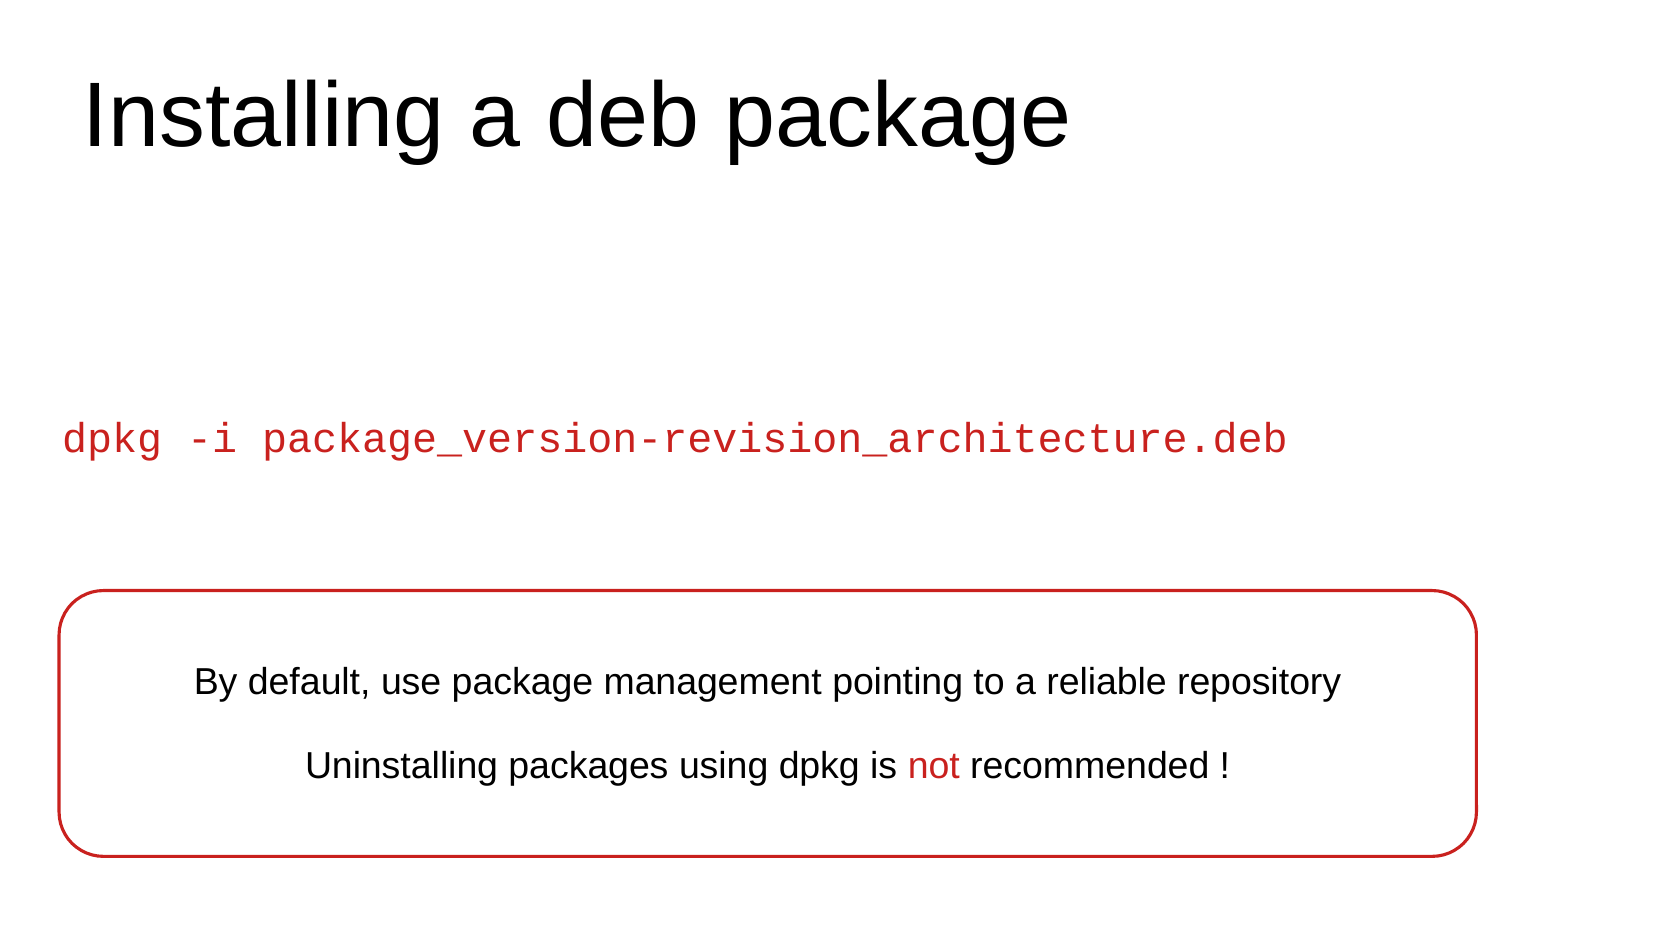

# Installing a deb package
dpkg -i package_version-revision_architecture.deb
By default, use package management pointing to a reliable repository
Uninstalling packages using dpkg is not recommended !